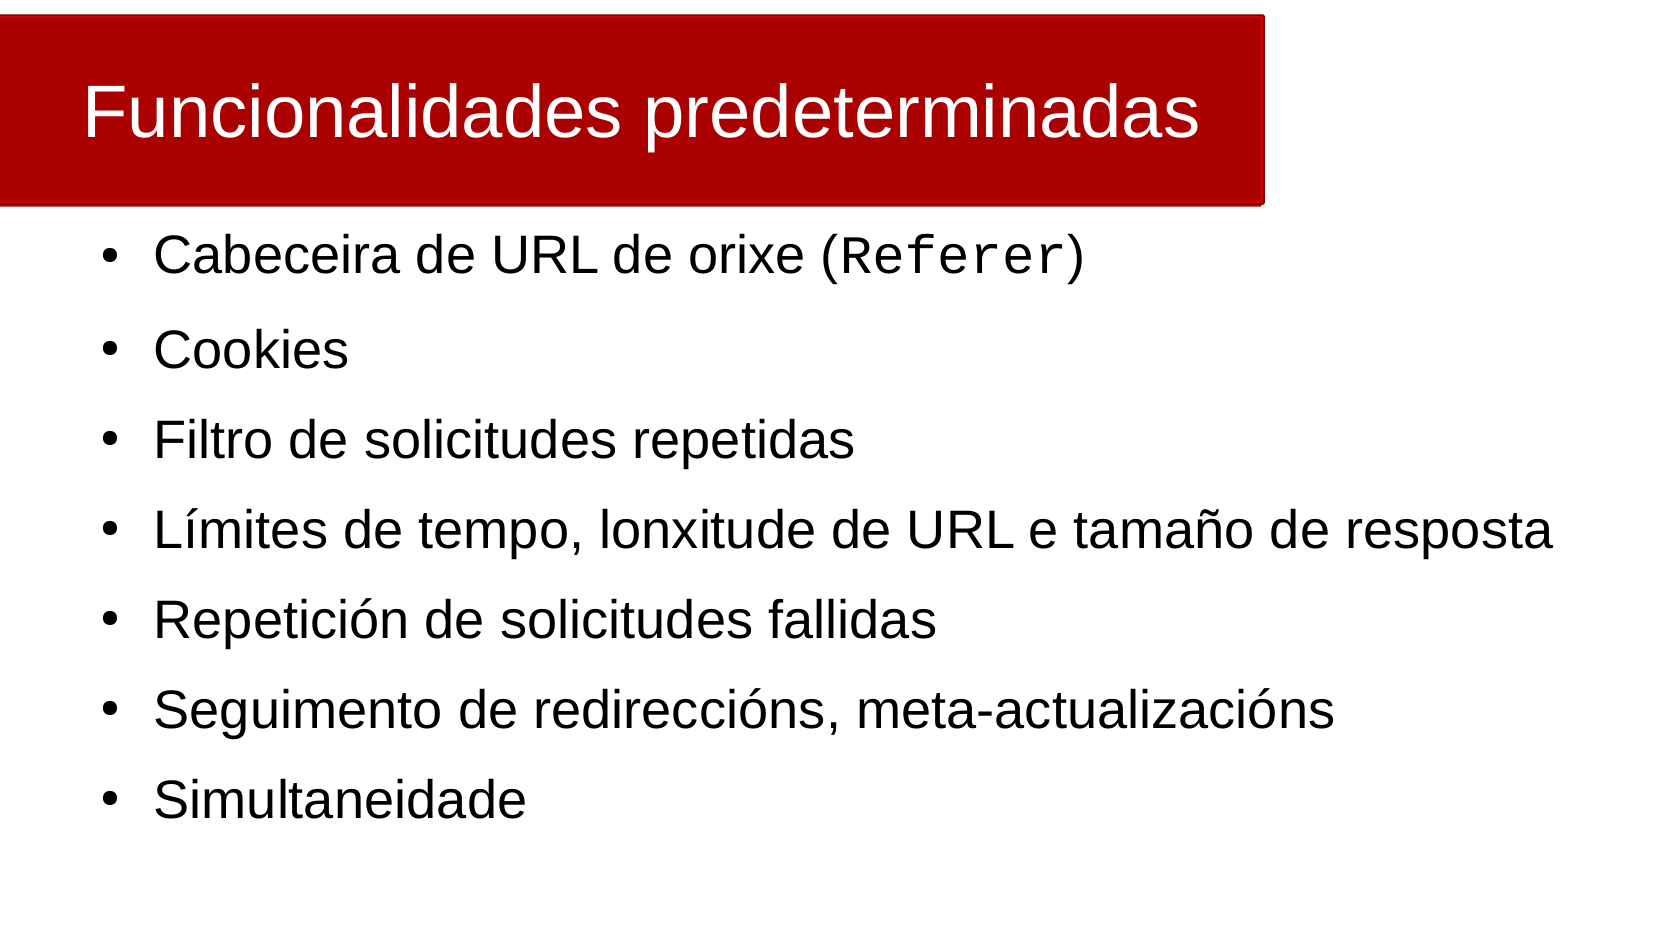

# Funcionalidades predeterminadas
Cabeceira de URL de orixe (Referer)
Cookies
Filtro de solicitudes repetidas
Límites de tempo, lonxitude de URL e tamaño de resposta
Repetición de solicitudes fallidas
Seguimento de redireccións, meta-actualizacións
Simultaneidade